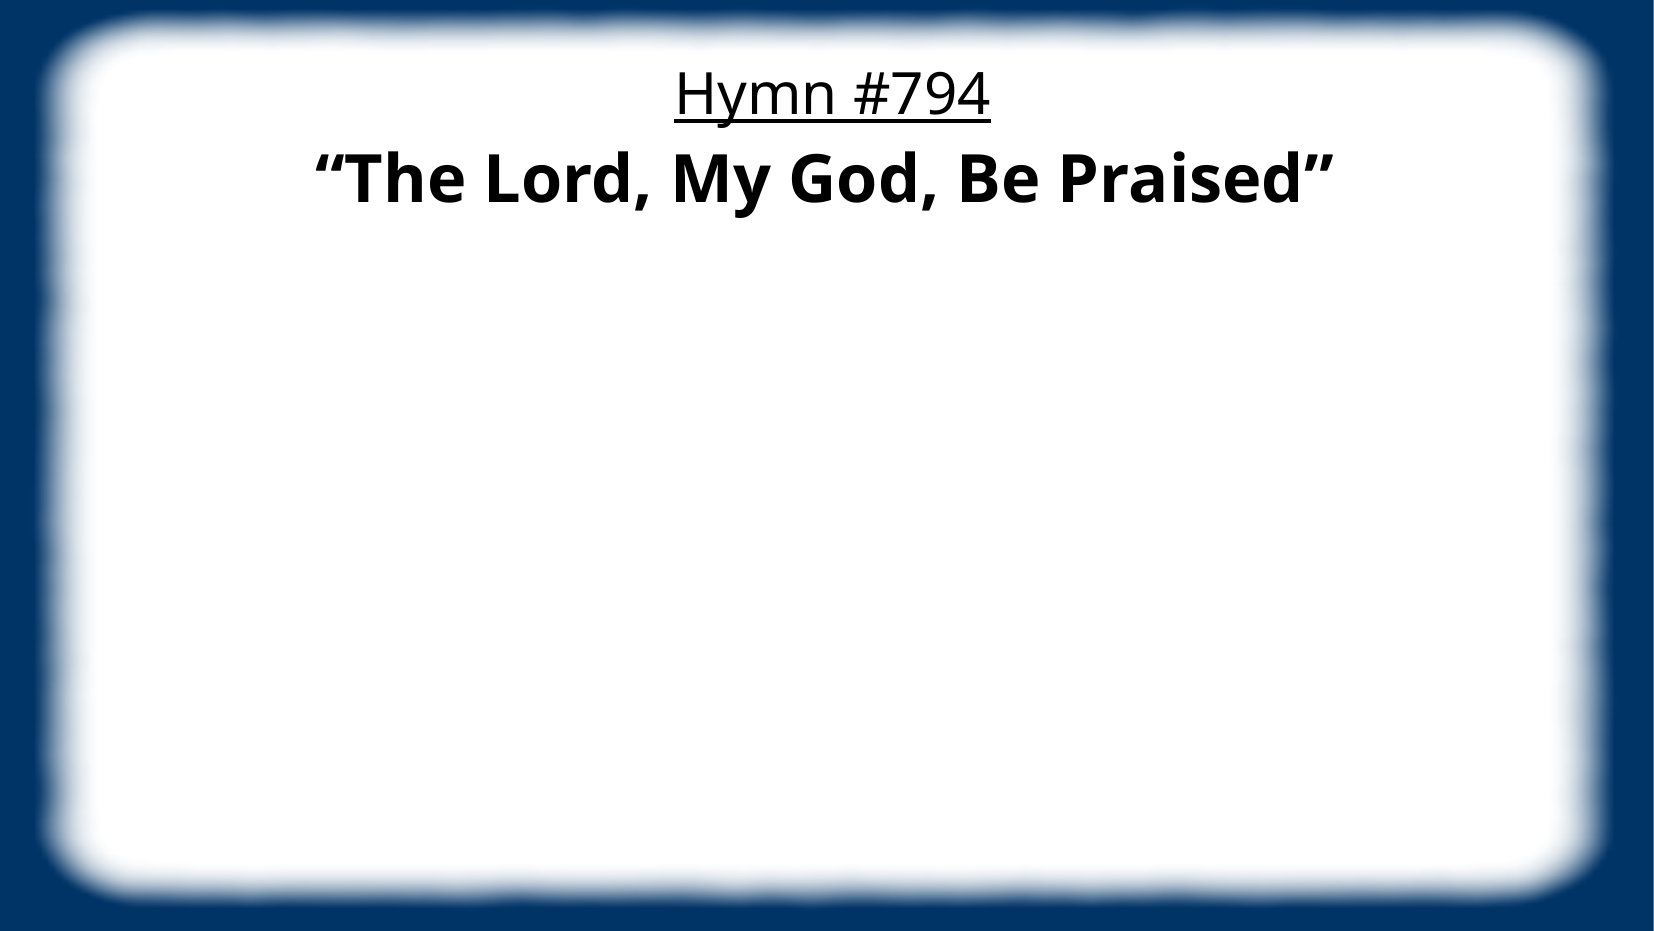

Hymn #794
“The Lord, My God, Be Praised”